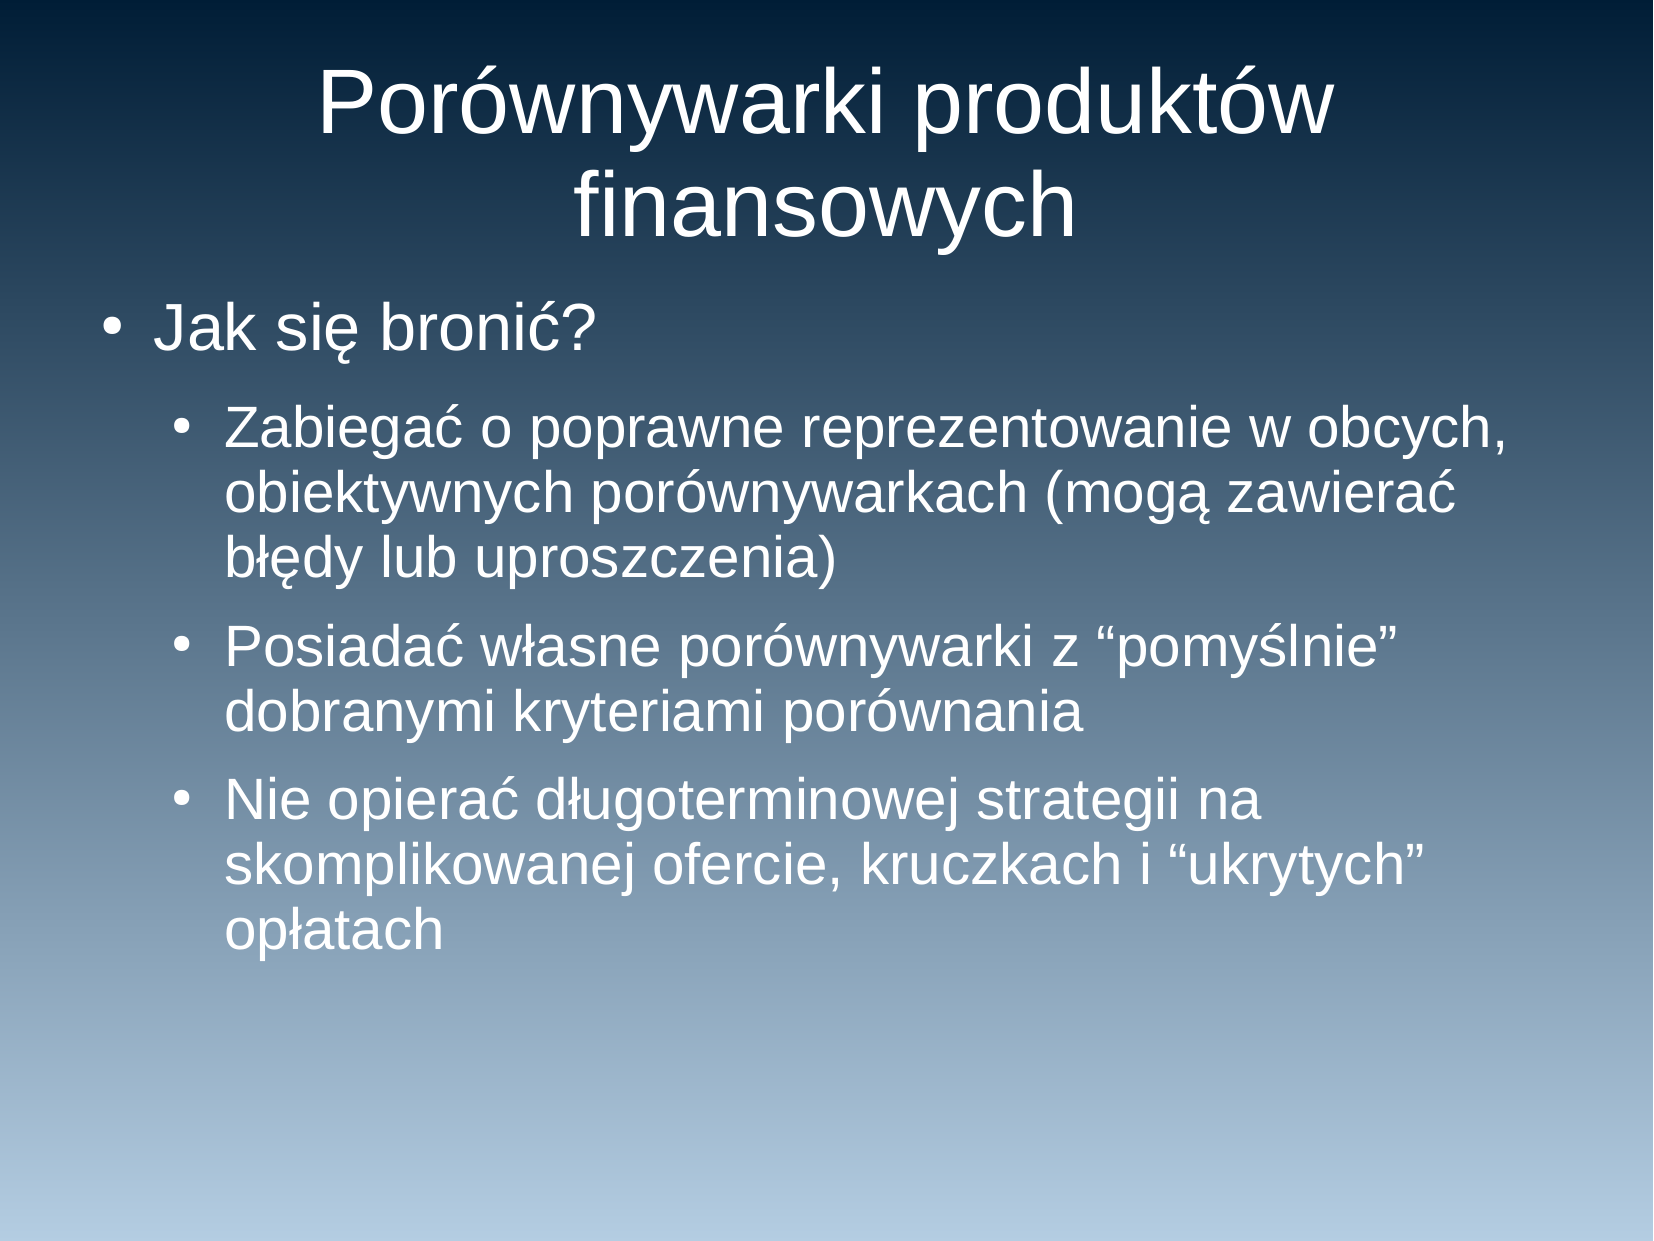

# Porównywarki produktów finansowych
Jak się bronić?
Zabiegać o poprawne reprezentowanie w obcych, obiektywnych porównywarkach (mogą zawierać błędy lub uproszczenia)
Posiadać własne porównywarki z “pomyślnie” dobranymi kryteriami porównania
Nie opierać długoterminowej strategii na skomplikowanej ofercie, kruczkach i “ukrytych” opłatach